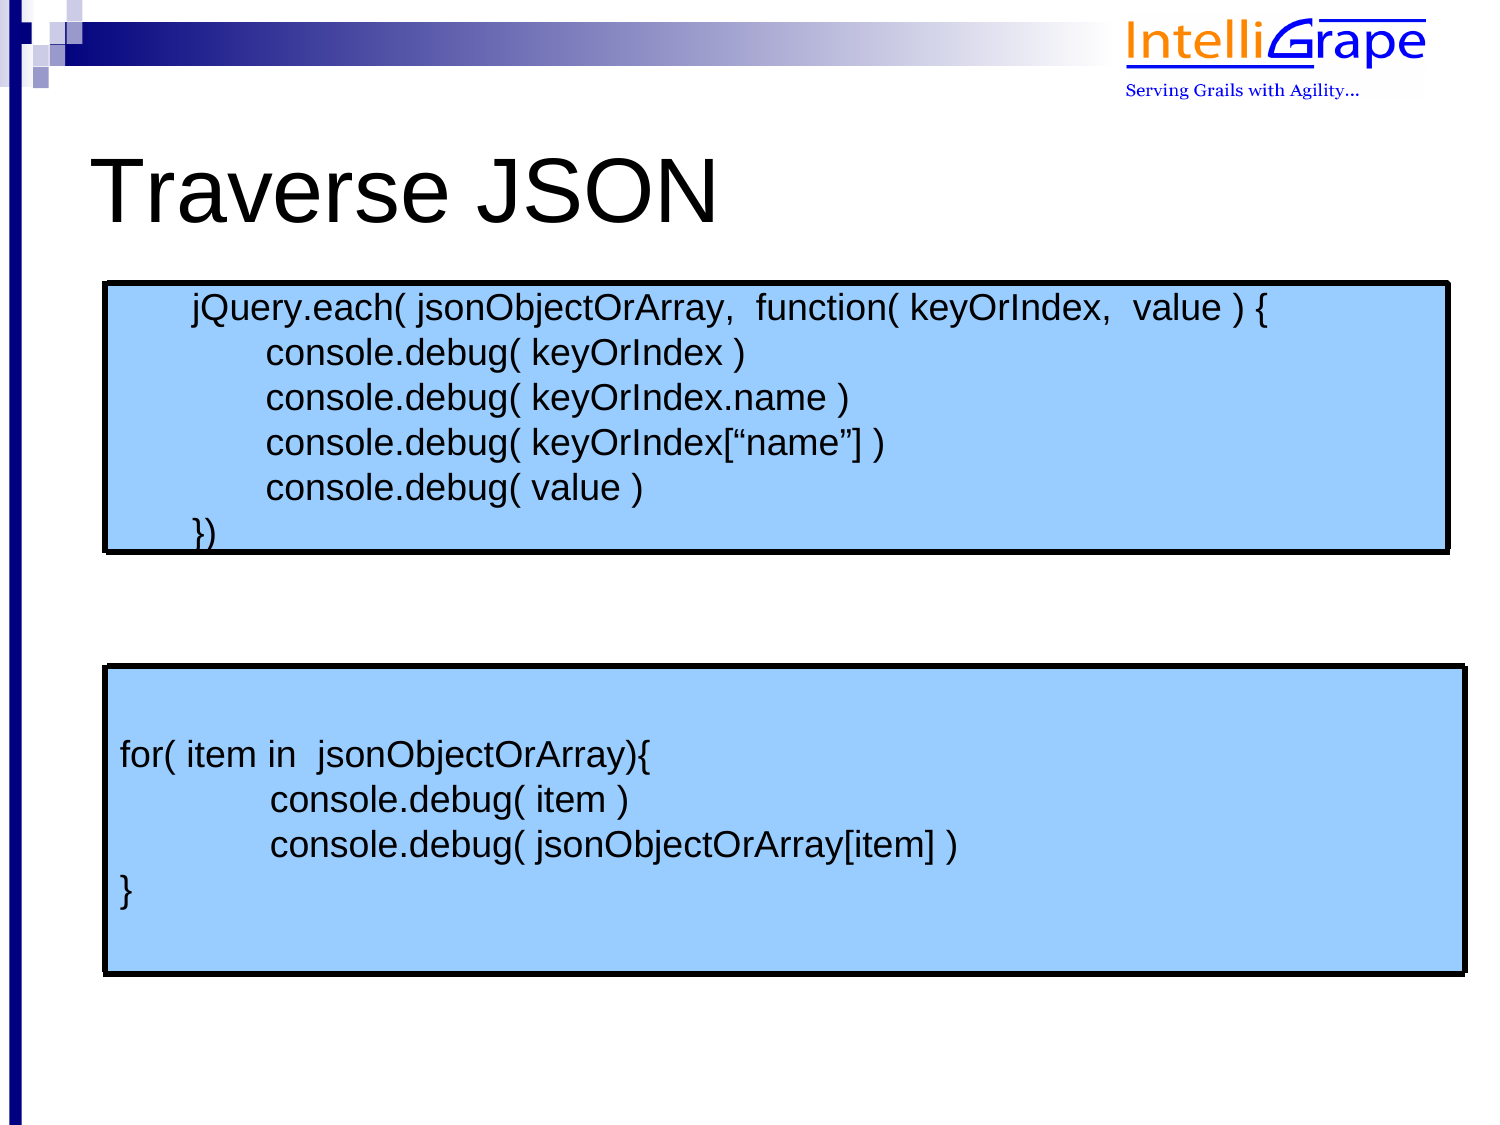

# Traverse JSON
	jQuery.each( jsonObjectOrArray, function( keyOrIndex, value ) {
		console.debug( keyOrIndex )
		console.debug( keyOrIndex.name )
		console.debug( keyOrIndex[“name”] )
		console.debug( value )
	})
for( item in jsonObjectOrArray){
		console.debug( item )
		console.debug( jsonObjectOrArray[item] )
}